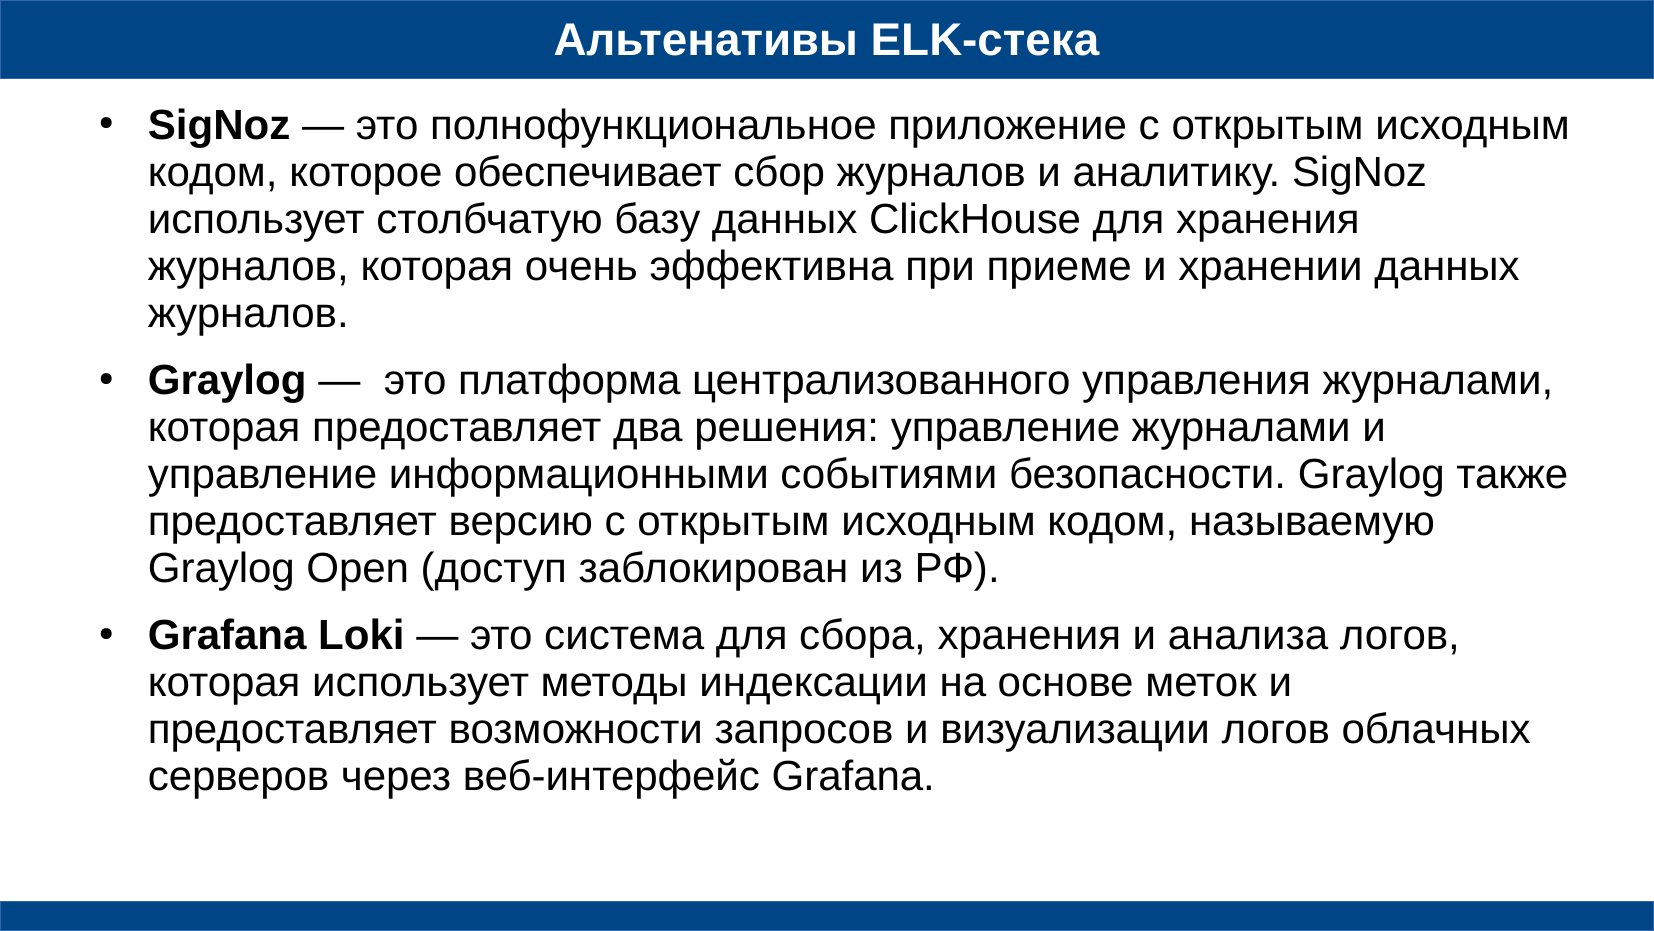

# Альтенативы ELK-стека
SigNoz — это полнофункциональное приложение с открытым исходным кодом, которое обеспечивает сбор журналов и аналитику. SigNoz использует столбчатую базу данных ClickHouse для хранения журналов, которая очень эффективна при приеме и хранении данных журналов.
Graylog — это платформа централизованного управления журналами, которая предоставляет два решения: управление журналами и управление информационными событиями безопасности. Graylog также предоставляет версию с открытым исходным кодом, называемую Graylog Open (доступ заблокирован из РФ).
Grafana Loki — это система для сбора, хранения и анализа логов, которая использует методы индексации на основе меток и предоставляет возможности запросов и визуализации логов облачных серверов через веб-интерфейс Grafana.